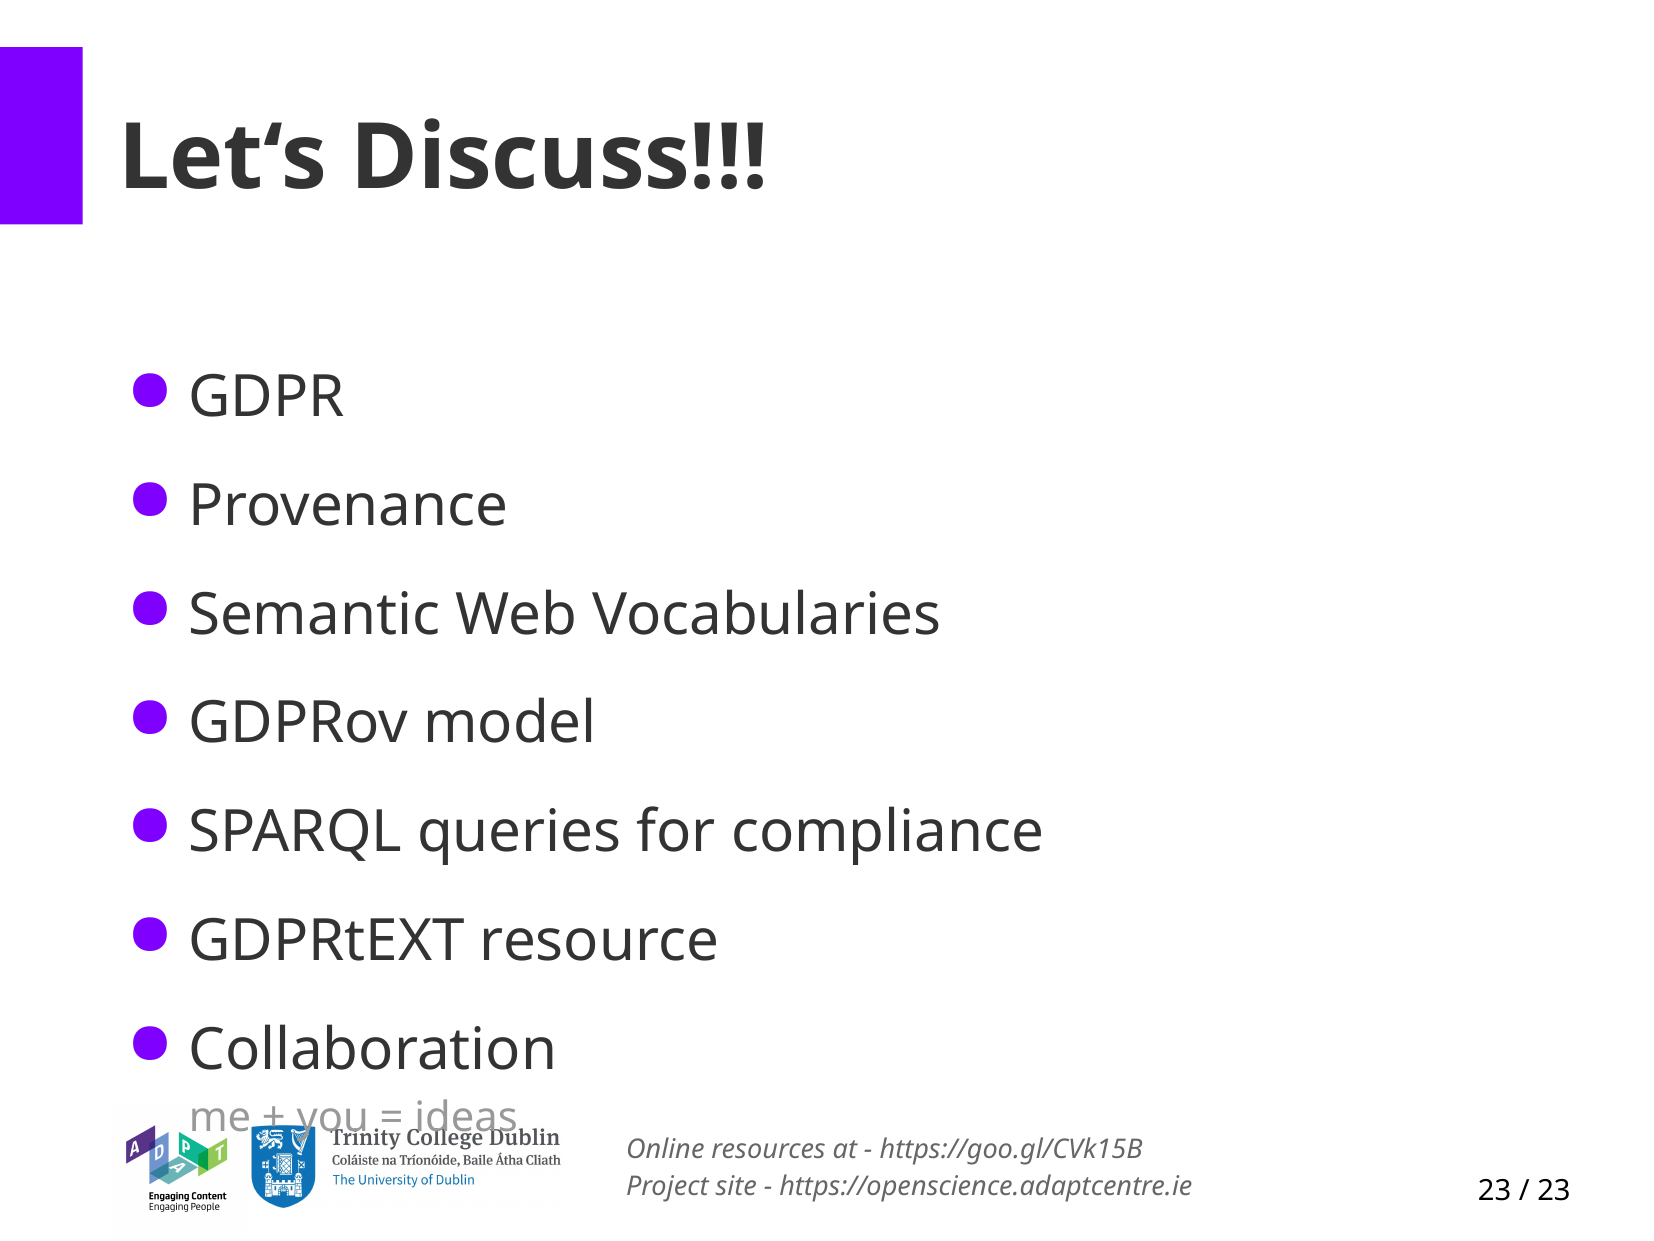

# Let‘s Discuss!!!
 GDPR
 Provenance
 Semantic Web Vocabularies
 GDPRov model
 SPARQL queries for compliance
 GDPRtEXT resource
 Collaboration
 me + you = ideas
23